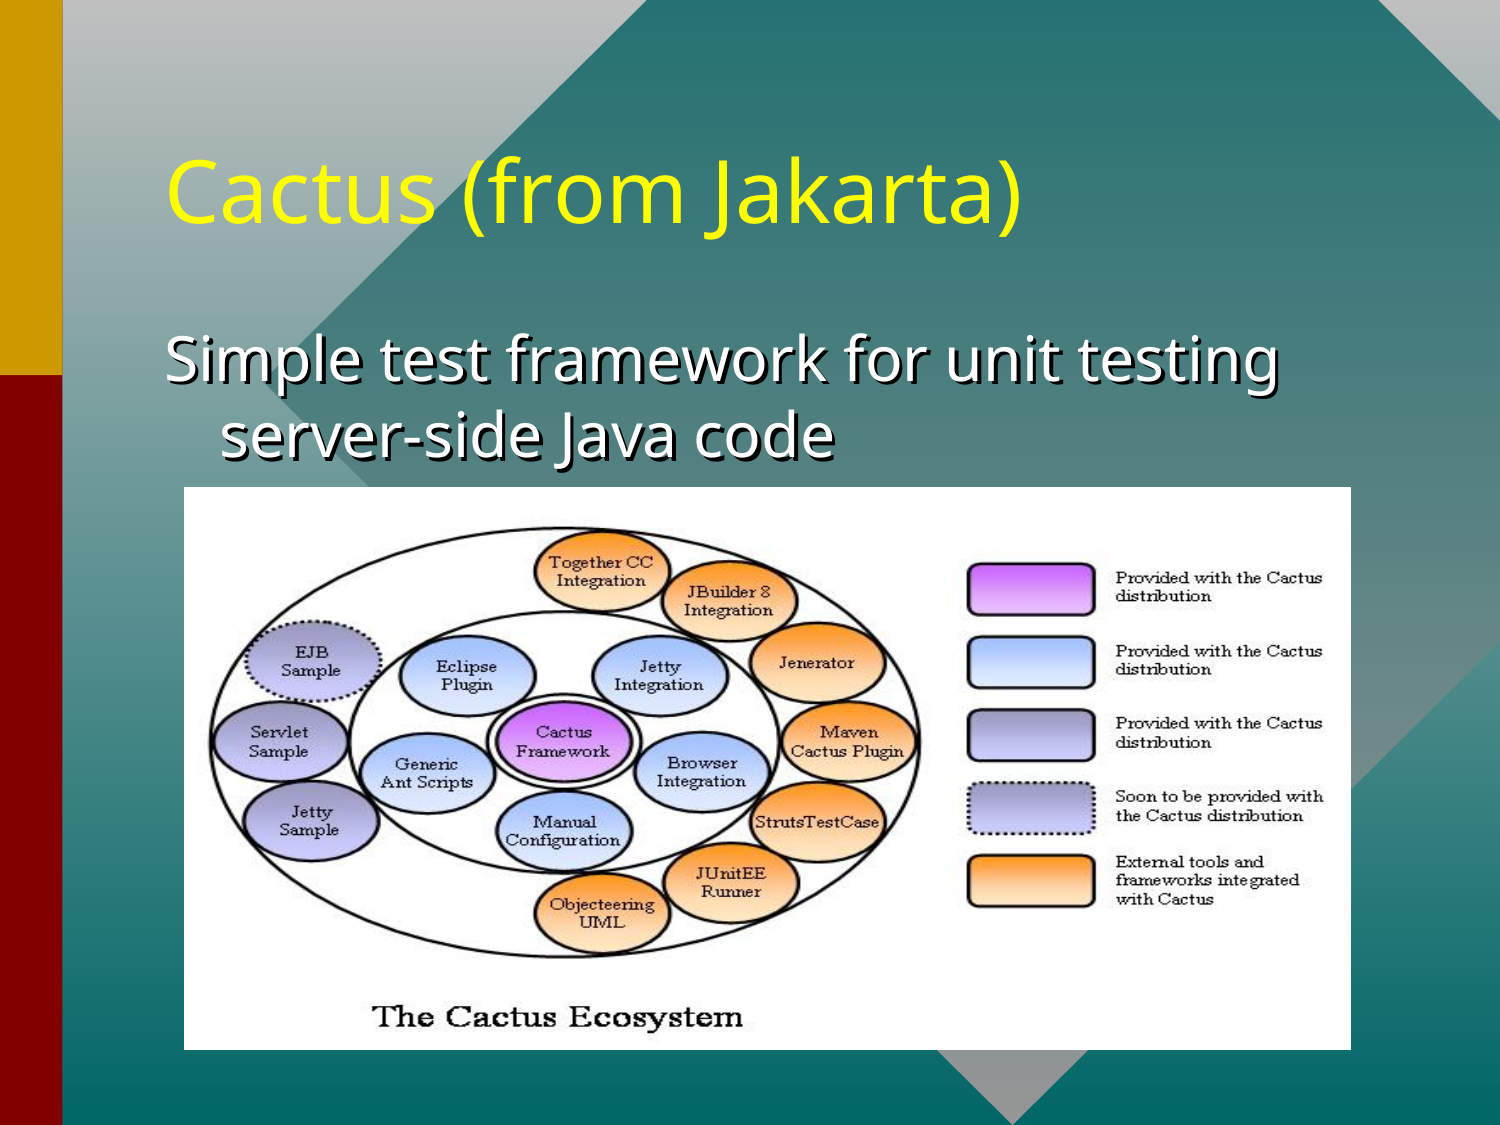

# Cactus (from Jakarta)
Simple test framework for unit testing server-side Java code